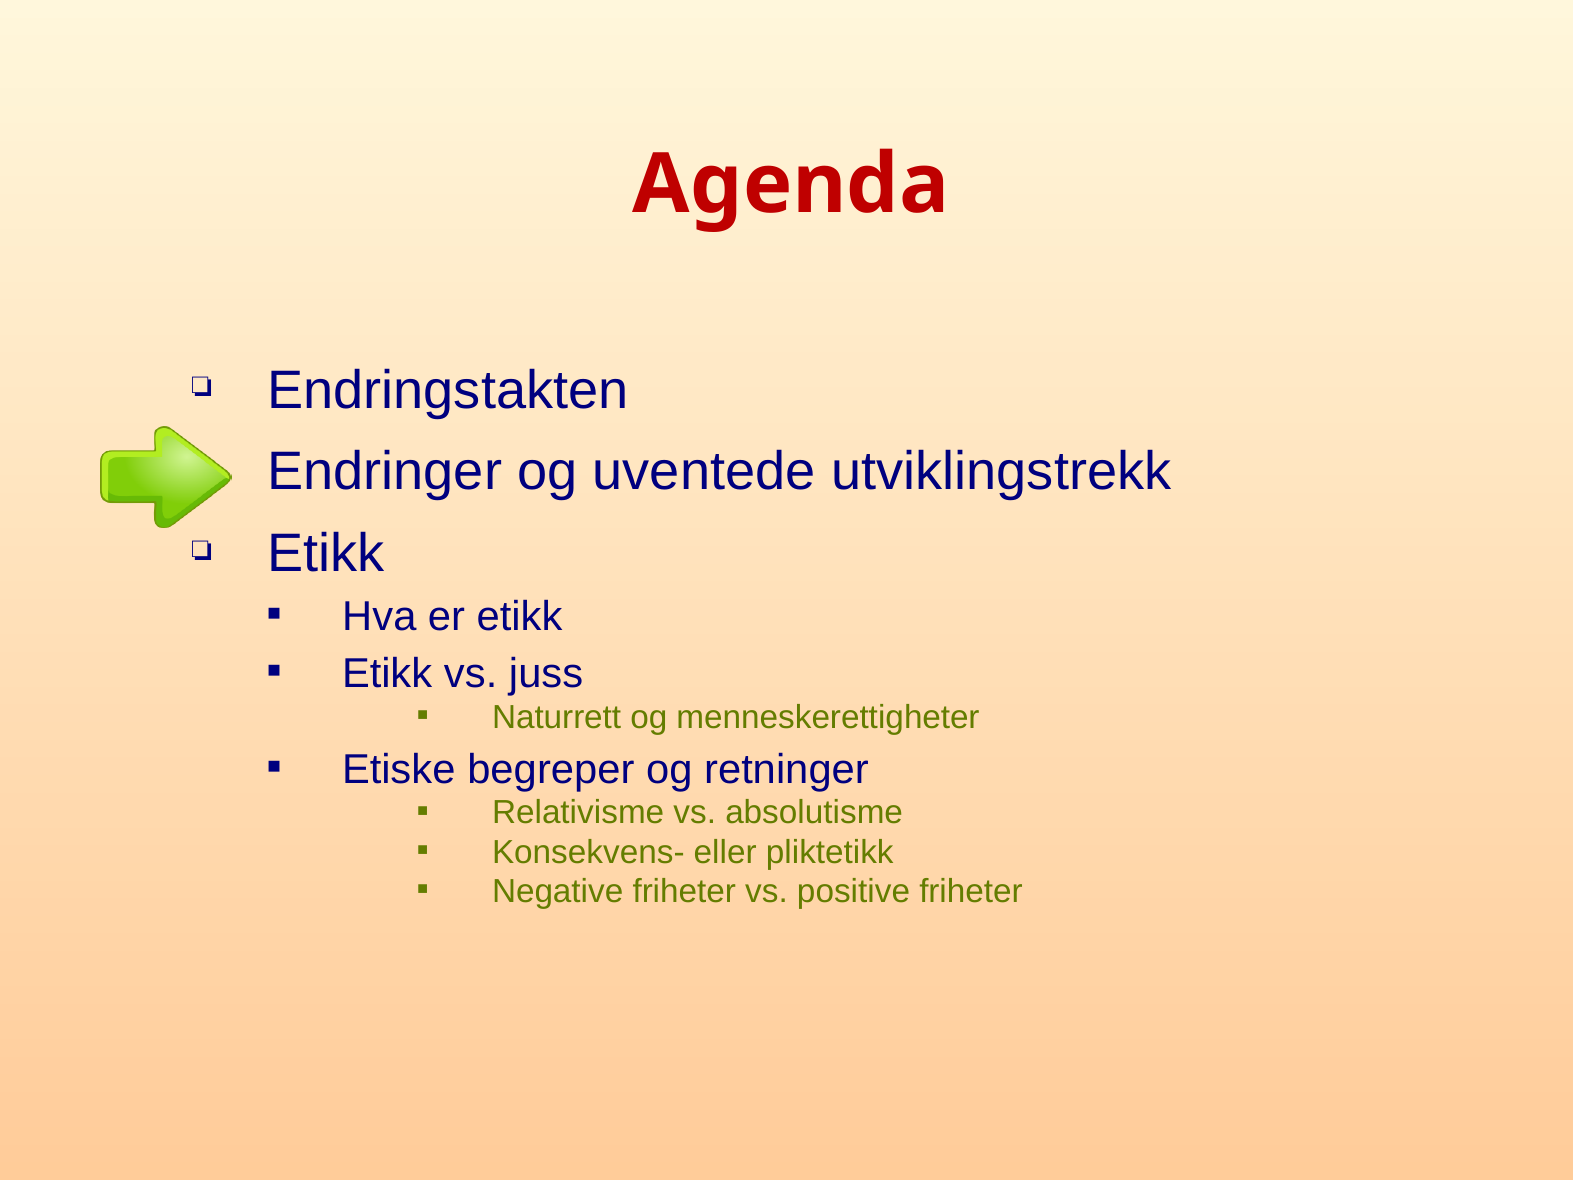

# Agenda
Endringstakten
Endringer og uventede utviklingstrekk
Etikk
Hva er etikk
Etikk vs. juss
Naturrett og menneskerettigheter
Etiske begreper og retninger
Relativisme vs. absolutisme
Konsekvens- eller pliktetikk
Negative friheter vs. positive friheter